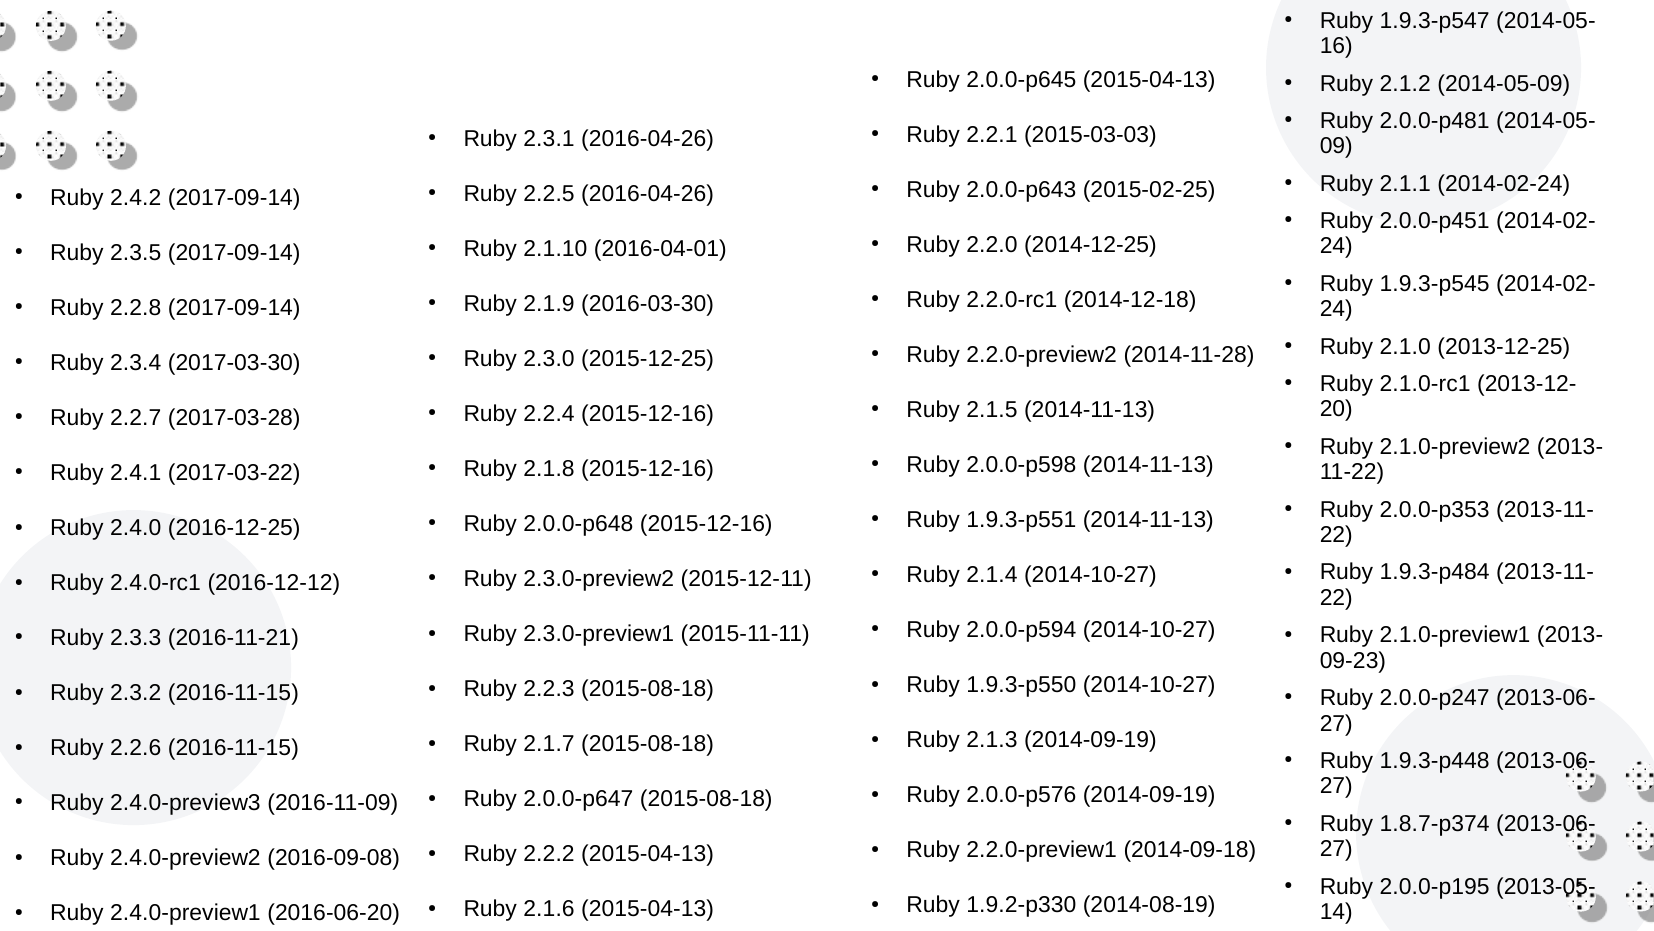

Ruby 1.9.3-p547 (2014-05-16)
Ruby 2.1.2 (2014-05-09)
Ruby 2.0.0-p481 (2014-05-09)
Ruby 2.1.1 (2014-02-24)
Ruby 2.0.0-p451 (2014-02-24)
Ruby 1.9.3-p545 (2014-02-24)
Ruby 2.1.0 (2013-12-25)
Ruby 2.1.0-rc1 (2013-12-20)
Ruby 2.1.0-preview2 (2013-11-22)
Ruby 2.0.0-p353 (2013-11-22)
Ruby 1.9.3-p484 (2013-11-22)
Ruby 2.1.0-preview1 (2013-09-23)
Ruby 2.0.0-p247 (2013-06-27)
Ruby 1.9.3-p448 (2013-06-27)
Ruby 1.8.7-p374 (2013-06-27)
Ruby 2.0.0-p195 (2013-05-14)
Ruby 2.0.0-p645 (2015-04-13)
Ruby 2.2.1 (2015-03-03)
Ruby 2.0.0-p643 (2015-02-25)
Ruby 2.2.0 (2014-12-25)
Ruby 2.2.0-rc1 (2014-12-18)
Ruby 2.2.0-preview2 (2014-11-28)
Ruby 2.1.5 (2014-11-13)
Ruby 2.0.0-p598 (2014-11-13)
Ruby 1.9.3-p551 (2014-11-13)
Ruby 2.1.4 (2014-10-27)
Ruby 2.0.0-p594 (2014-10-27)
Ruby 1.9.3-p550 (2014-10-27)
Ruby 2.1.3 (2014-09-19)
Ruby 2.0.0-p576 (2014-09-19)
Ruby 2.2.0-preview1 (2014-09-18)
Ruby 1.9.2-p330 (2014-08-19)
Ruby 2.3.1 (2016-04-26)
Ruby 2.2.5 (2016-04-26)
Ruby 2.1.10 (2016-04-01)
Ruby 2.1.9 (2016-03-30)
Ruby 2.3.0 (2015-12-25)
Ruby 2.2.4 (2015-12-16)
Ruby 2.1.8 (2015-12-16)
Ruby 2.0.0-p648 (2015-12-16)
Ruby 2.3.0-preview2 (2015-12-11)
Ruby 2.3.0-preview1 (2015-11-11)
Ruby 2.2.3 (2015-08-18)
Ruby 2.1.7 (2015-08-18)
Ruby 2.0.0-p647 (2015-08-18)
Ruby 2.2.2 (2015-04-13)
Ruby 2.1.6 (2015-04-13)
Ruby 2.4.2 (2017-09-14)
Ruby 2.3.5 (2017-09-14)
Ruby 2.2.8 (2017-09-14)
Ruby 2.3.4 (2017-03-30)
Ruby 2.2.7 (2017-03-28)
Ruby 2.4.1 (2017-03-22)
Ruby 2.4.0 (2016-12-25)
Ruby 2.4.0-rc1 (2016-12-12)
Ruby 2.3.3 (2016-11-21)
Ruby 2.3.2 (2016-11-15)
Ruby 2.2.6 (2016-11-15)
Ruby 2.4.0-preview3 (2016-11-09)
Ruby 2.4.0-preview2 (2016-09-08)
Ruby 2.4.0-preview1 (2016-06-20)